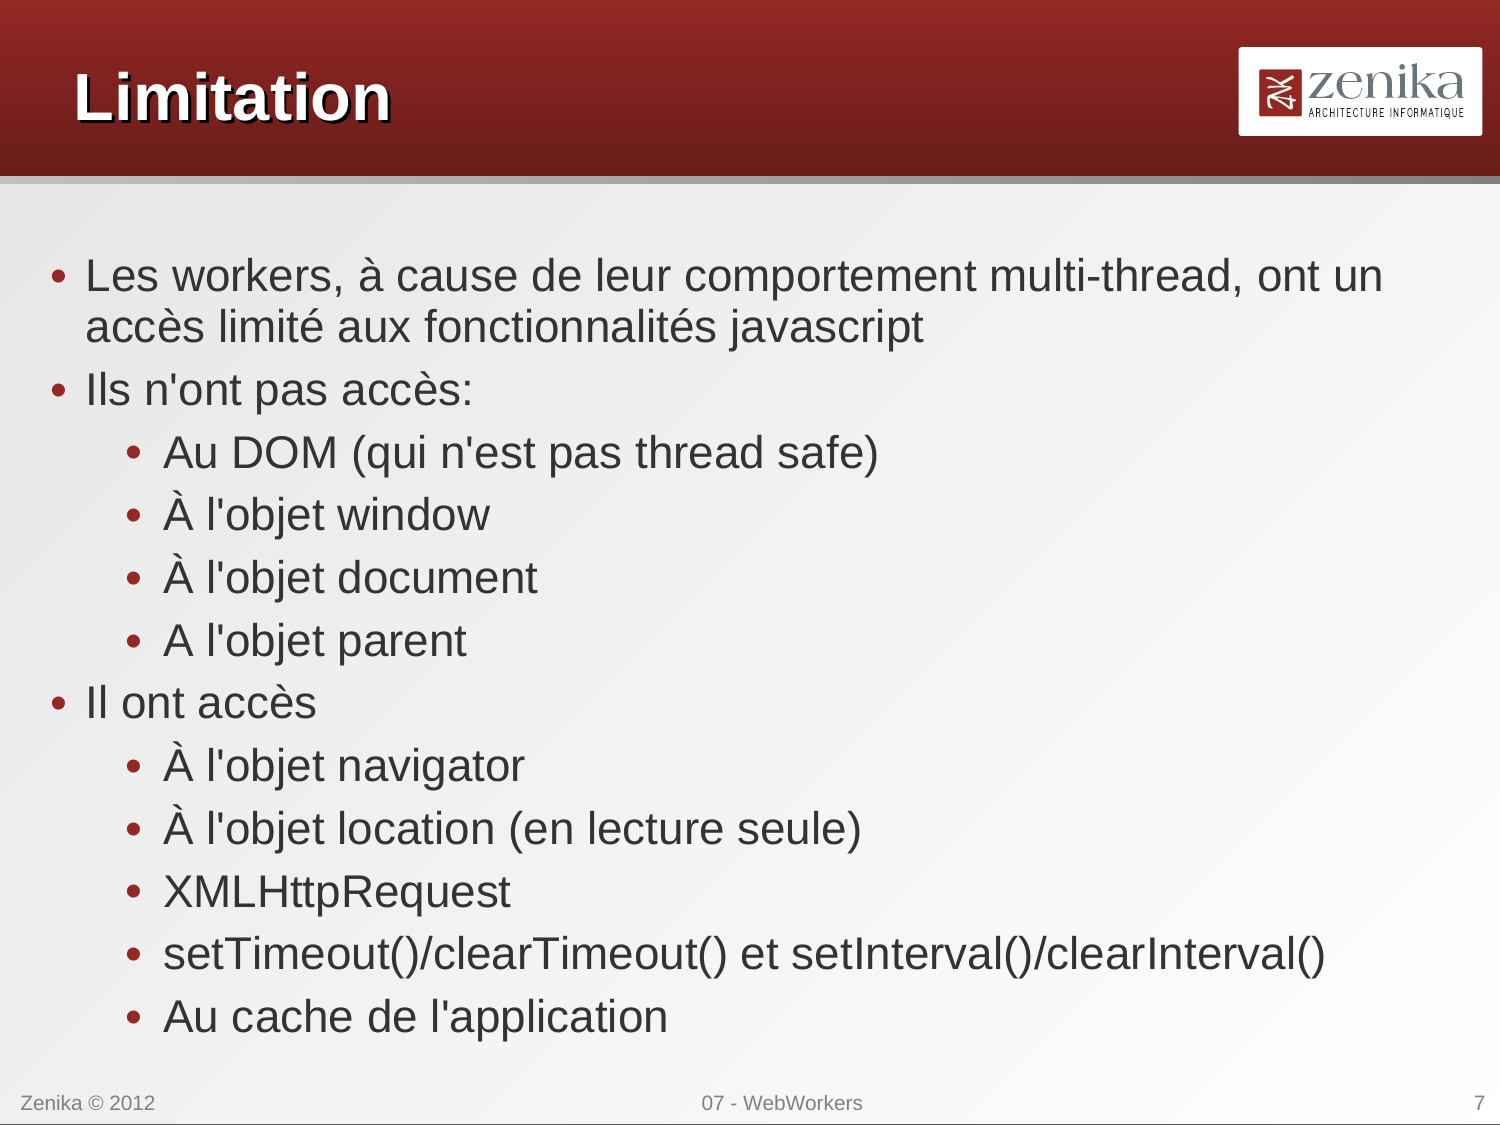

# Limitation
Les workers, à cause de leur comportement multi-thread, ont un accès limité aux fonctionnalités javascript
Ils n'ont pas accès:
Au DOM (qui n'est pas thread safe)
À l'objet window
À l'objet document
A l'objet parent
Il ont accès
À l'objet navigator
À l'objet location (en lecture seule)
XMLHttpRequest
setTimeout()/clearTimeout() et setInterval()/clearInterval()
Au cache de l'application